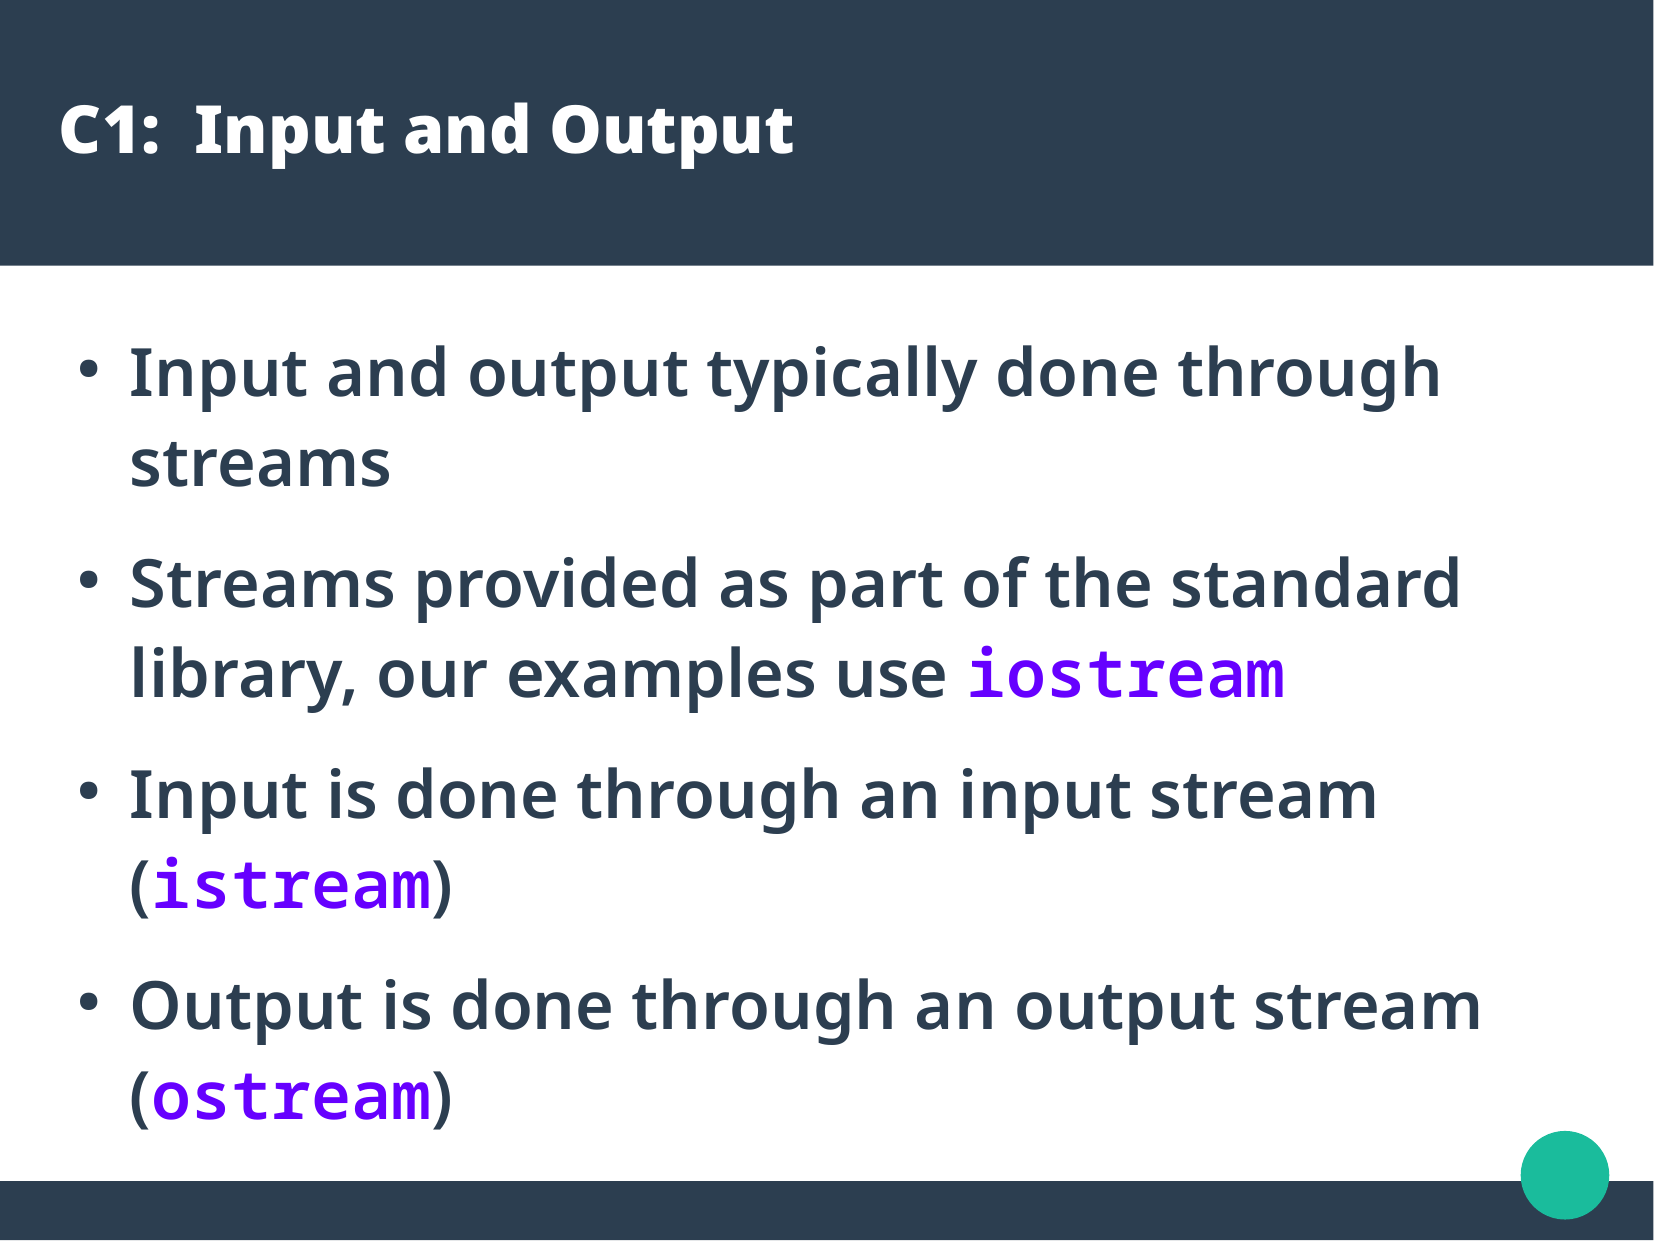

# C1: Input and Output
Input and output typically done through streams
Streams provided as part of the standard library, our examples use iostream
Input is done through an input stream (istream)
Output is done through an output stream (ostream)